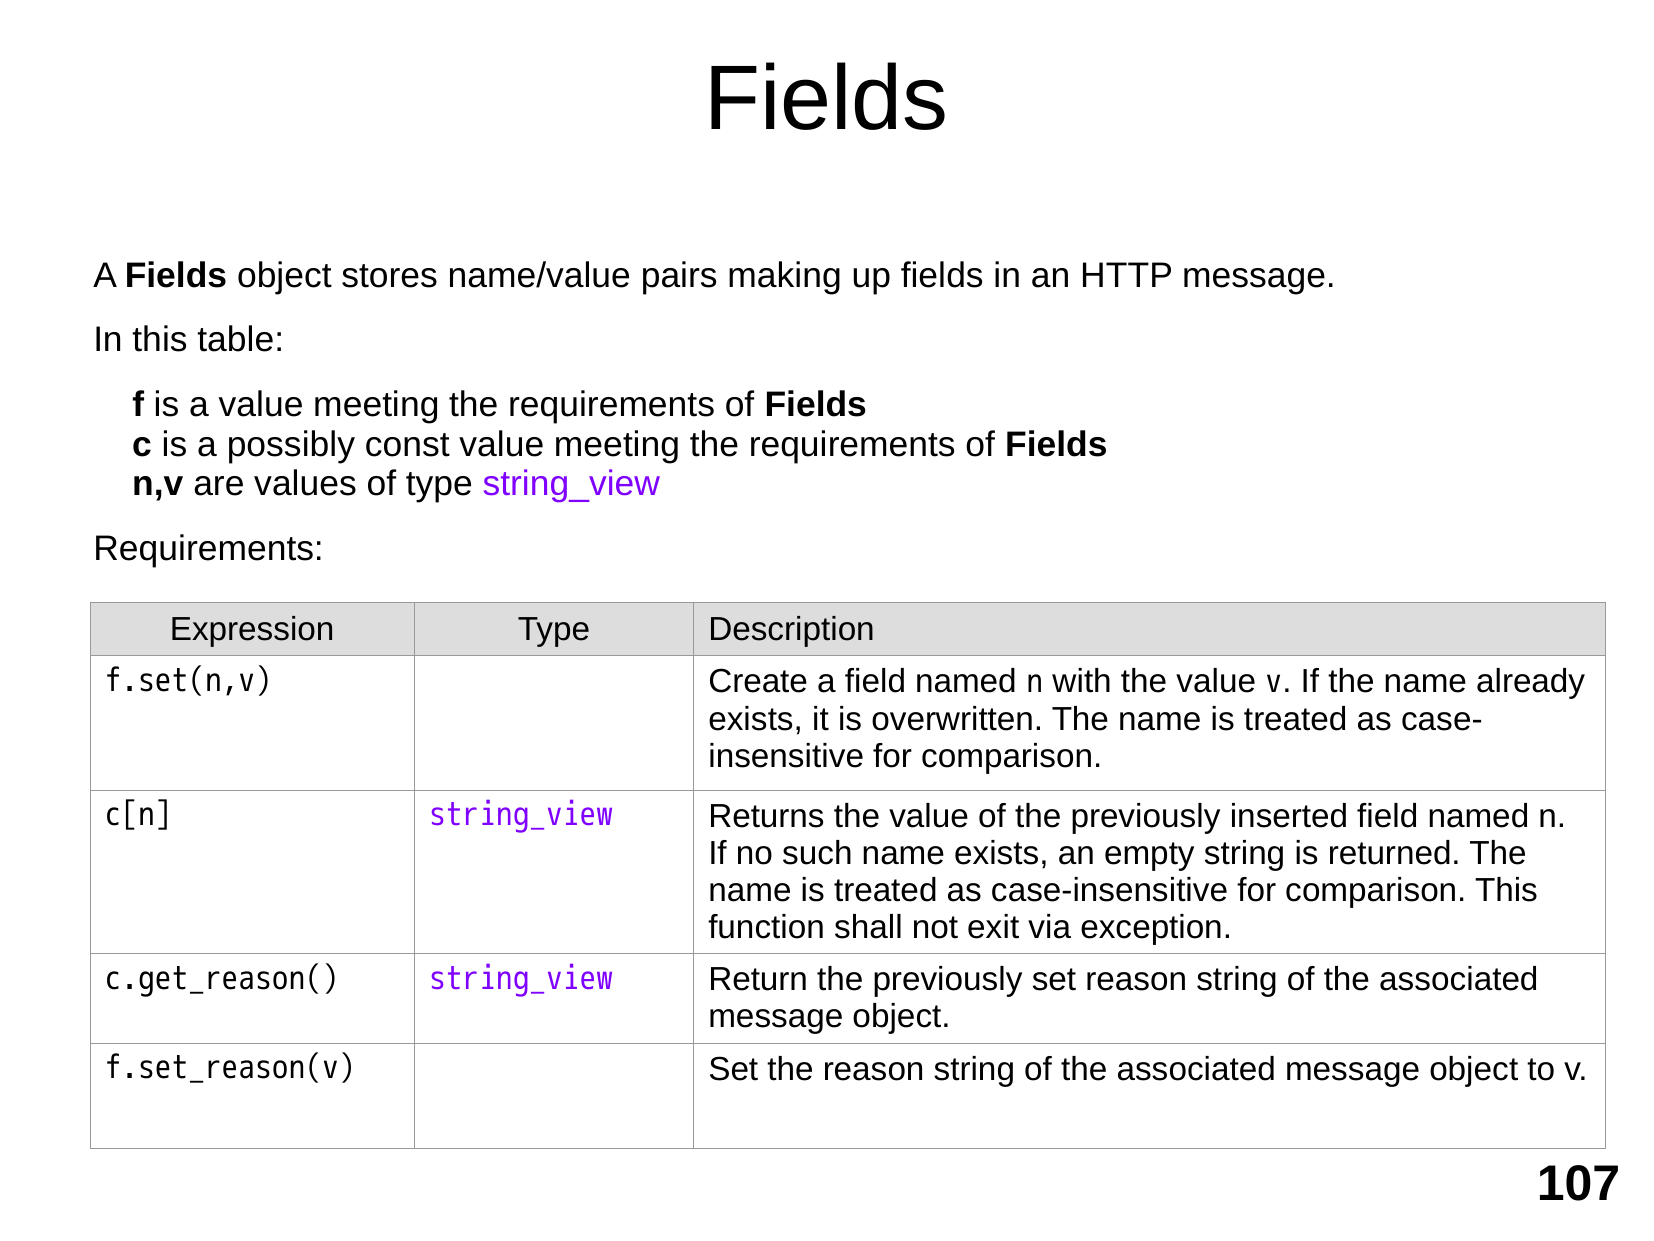

# Fields
A Fields object stores name/value pairs making up fields in an HTTP message.
In this table:
 f is a value meeting the requirements of Fields
 c is a possibly const value meeting the requirements of Fields
 n,v are values of type string_view
Requirements:
| Expression | Type | Description |
| --- | --- | --- |
| f.set(n,v) | | Create a field named n with the value v. If the name already exists, it is overwritten. The name is treated as case-insensitive for comparison. |
| c[n] | string\_view | Returns the value of the previously inserted field named n. If no such name exists, an empty string is returned. The name is treated as case-insensitive for comparison. This function shall not exit via exception. |
| c.get\_reason() | string\_view | Return the previously set reason string of the associated message object. |
| f.set\_reason(v) | | Set the reason string of the associated message object to v. |
107